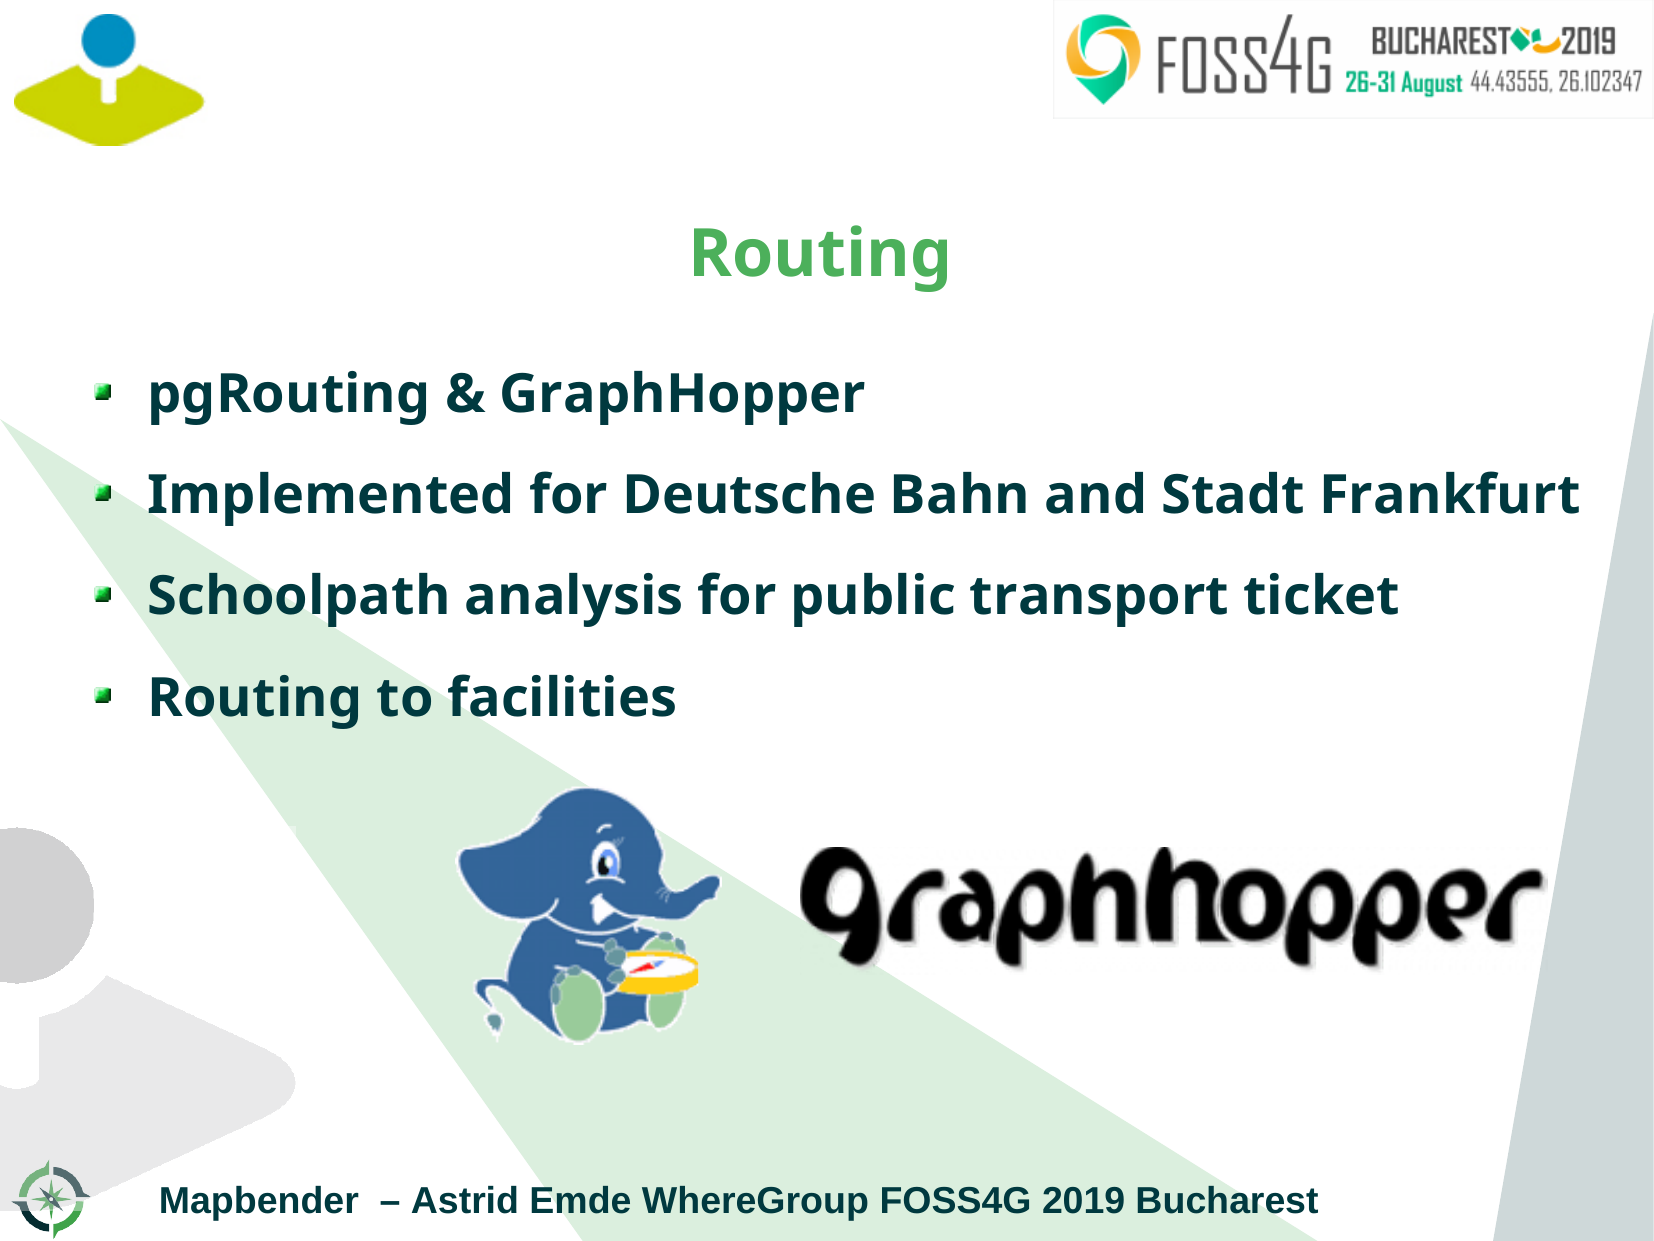

# Routing
pgRouting & GraphHopper
Implemented for Deutsche Bahn and Stadt Frankfurt
Schoolpath analysis for public transport ticket
Routing to facilities